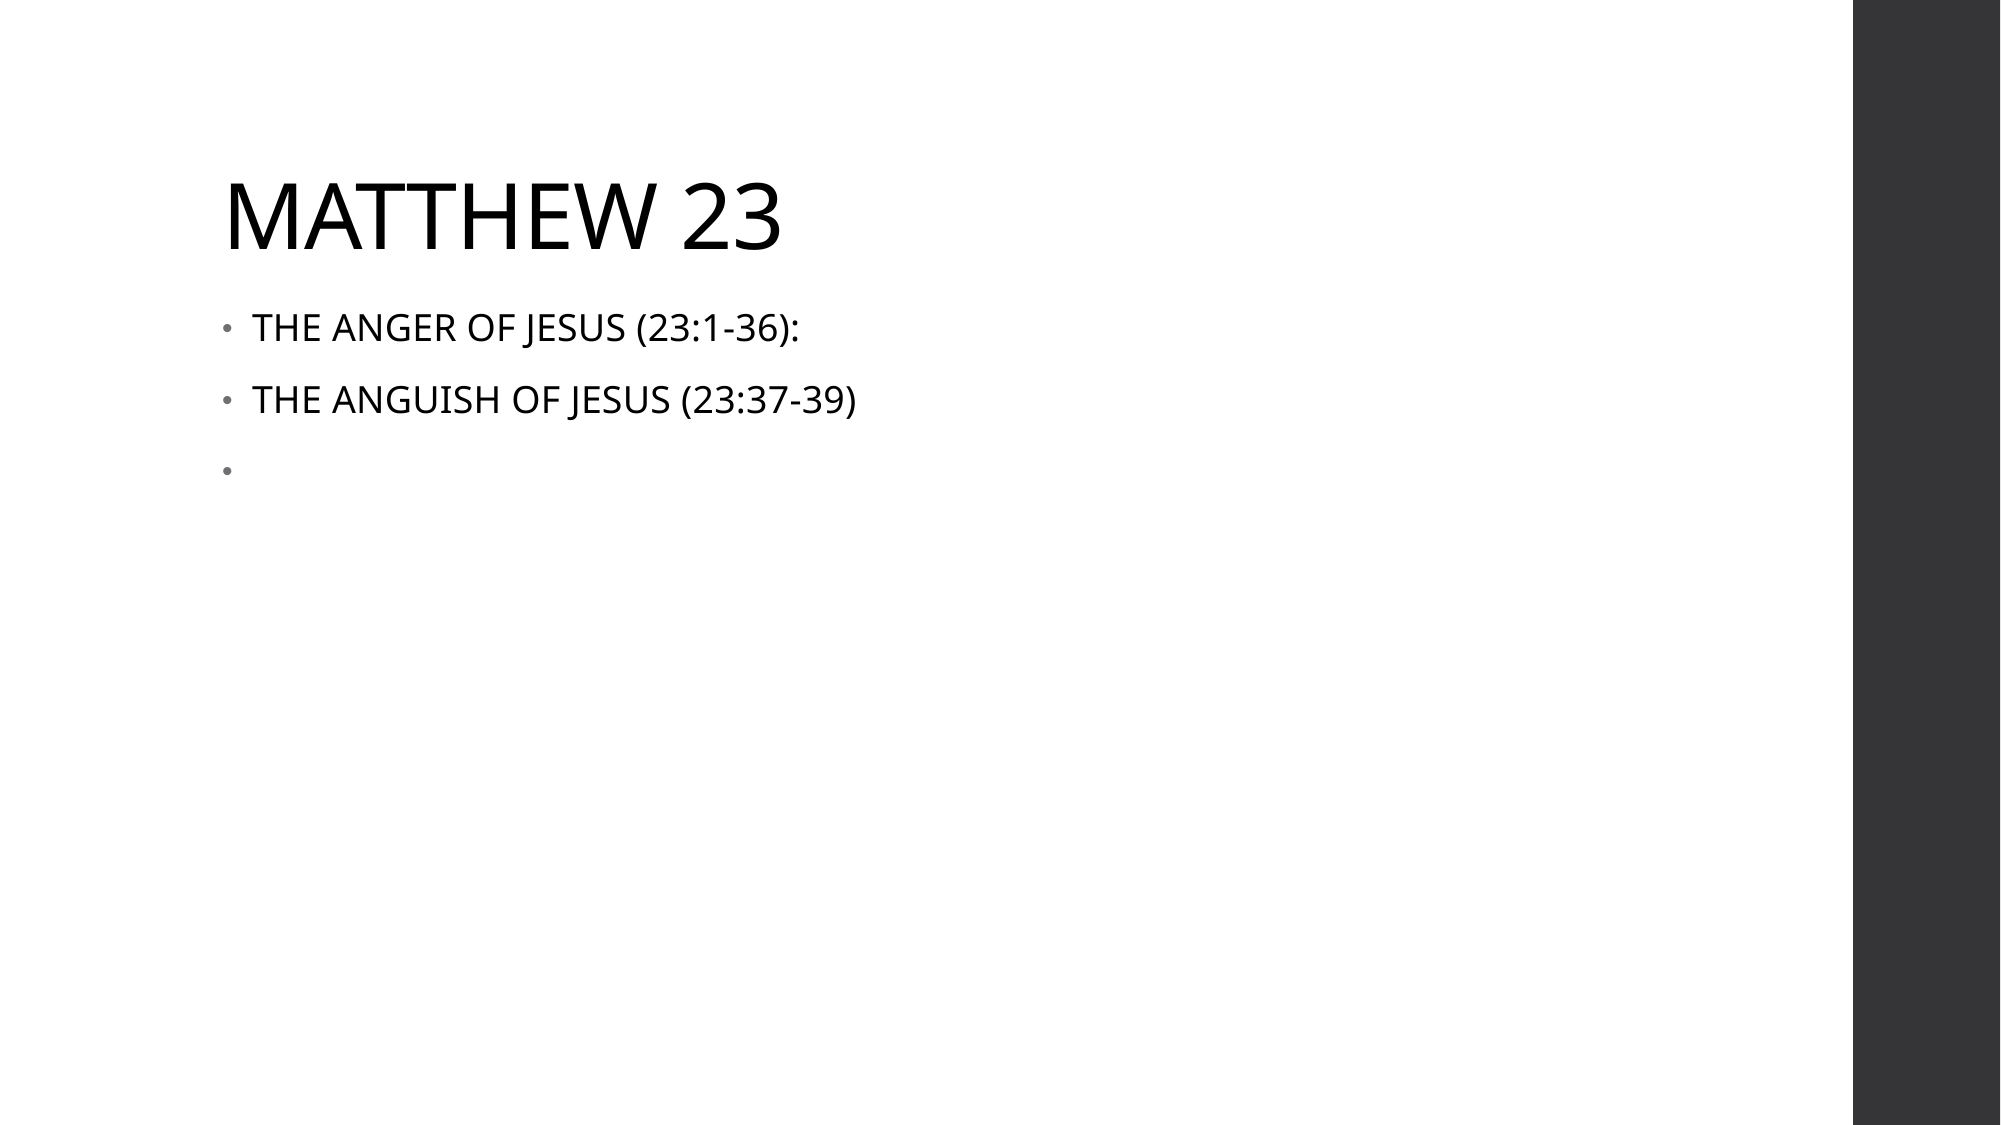

# MATTHEW 23
THE ANGER OF JESUS (23:1-36):
THE ANGUISH OF JESUS (23:37-39)